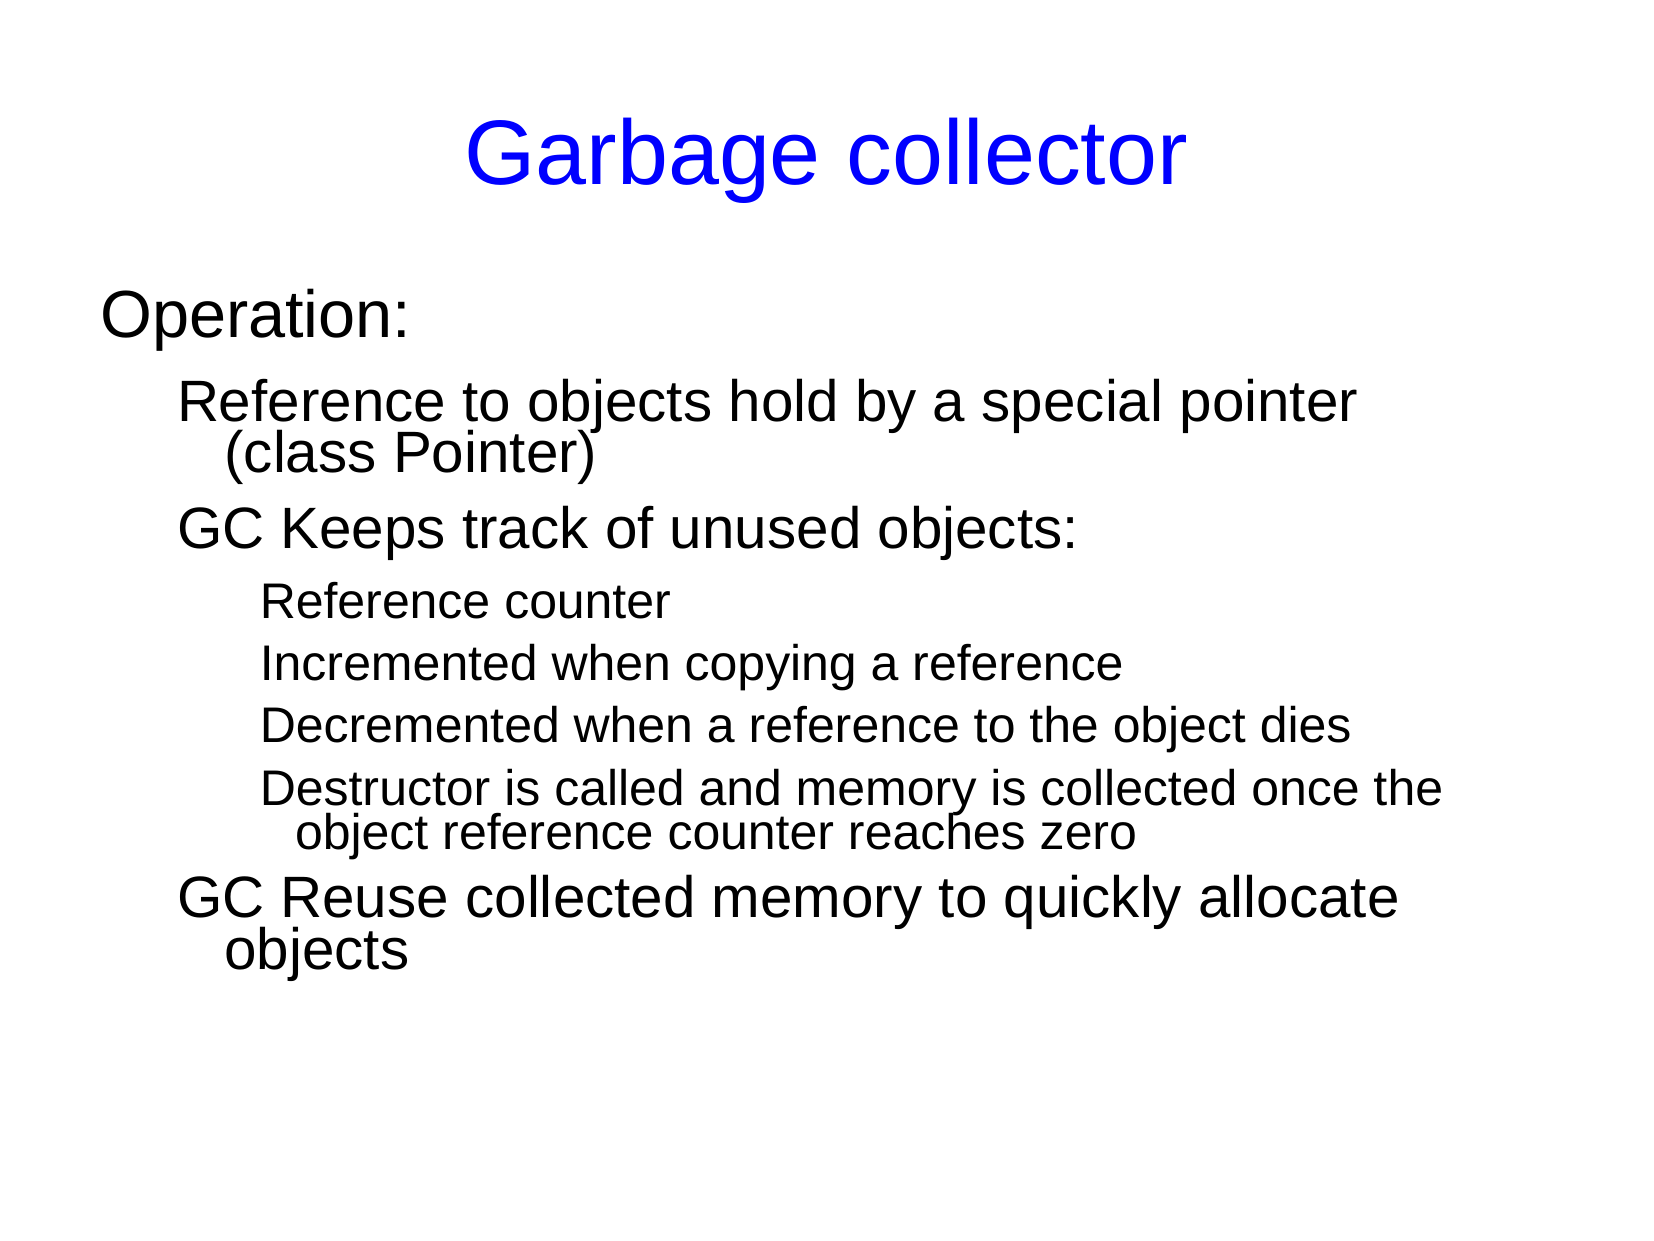

# Garbage collector
Operation:
Reference to objects hold by a special pointer
(class Pointer)
GC Keeps track of unused objects:
Reference counter
Incremented when copying a reference
Decremented when a reference to the object dies
Destructor is called and memory is collected once the object reference counter reaches zero
GC Reuse collected memory to quickly allocate objects